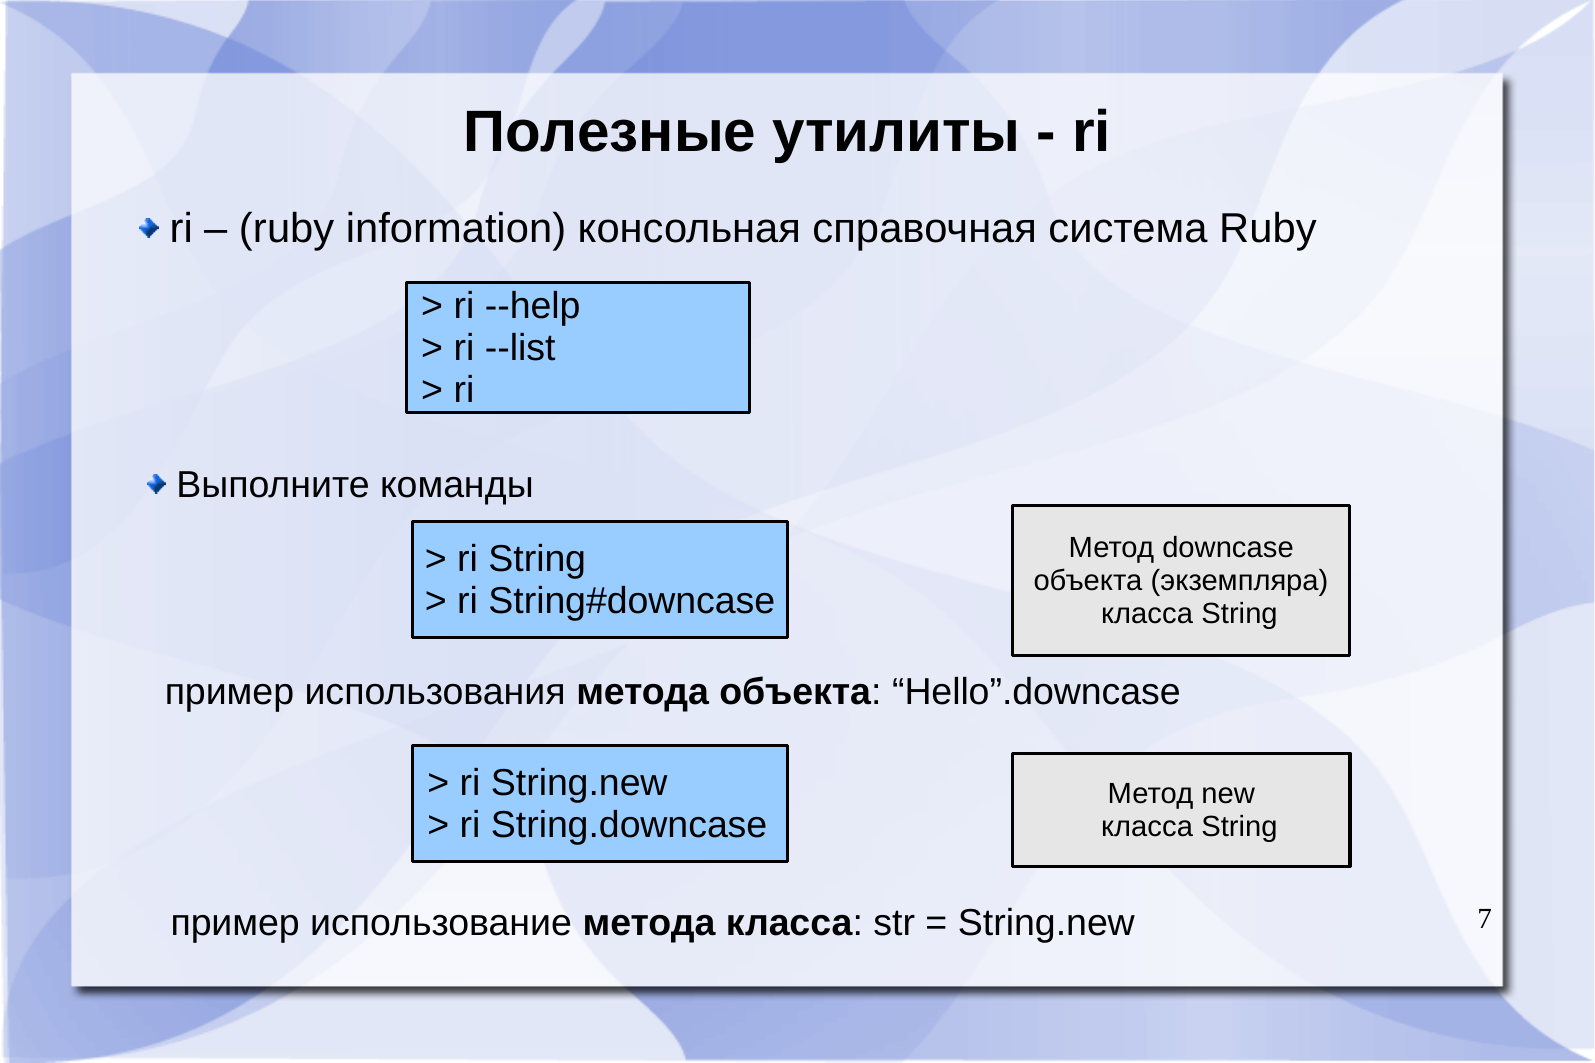

# Полезные утилиты - ri
 ri – (ruby information) консольная справочная система Ruby
> ri --help
> ri --list
> ri
 Выполните команды
Метод downcase
объекта (экземпляра)
 класса String
> ri String
> ri String#downcase
пример использования метода объекта: “Hello”.downcase
> ri String.new
> ri String.downcase
Метод new
 класса String
пример использование метода класса: str = String.new
7